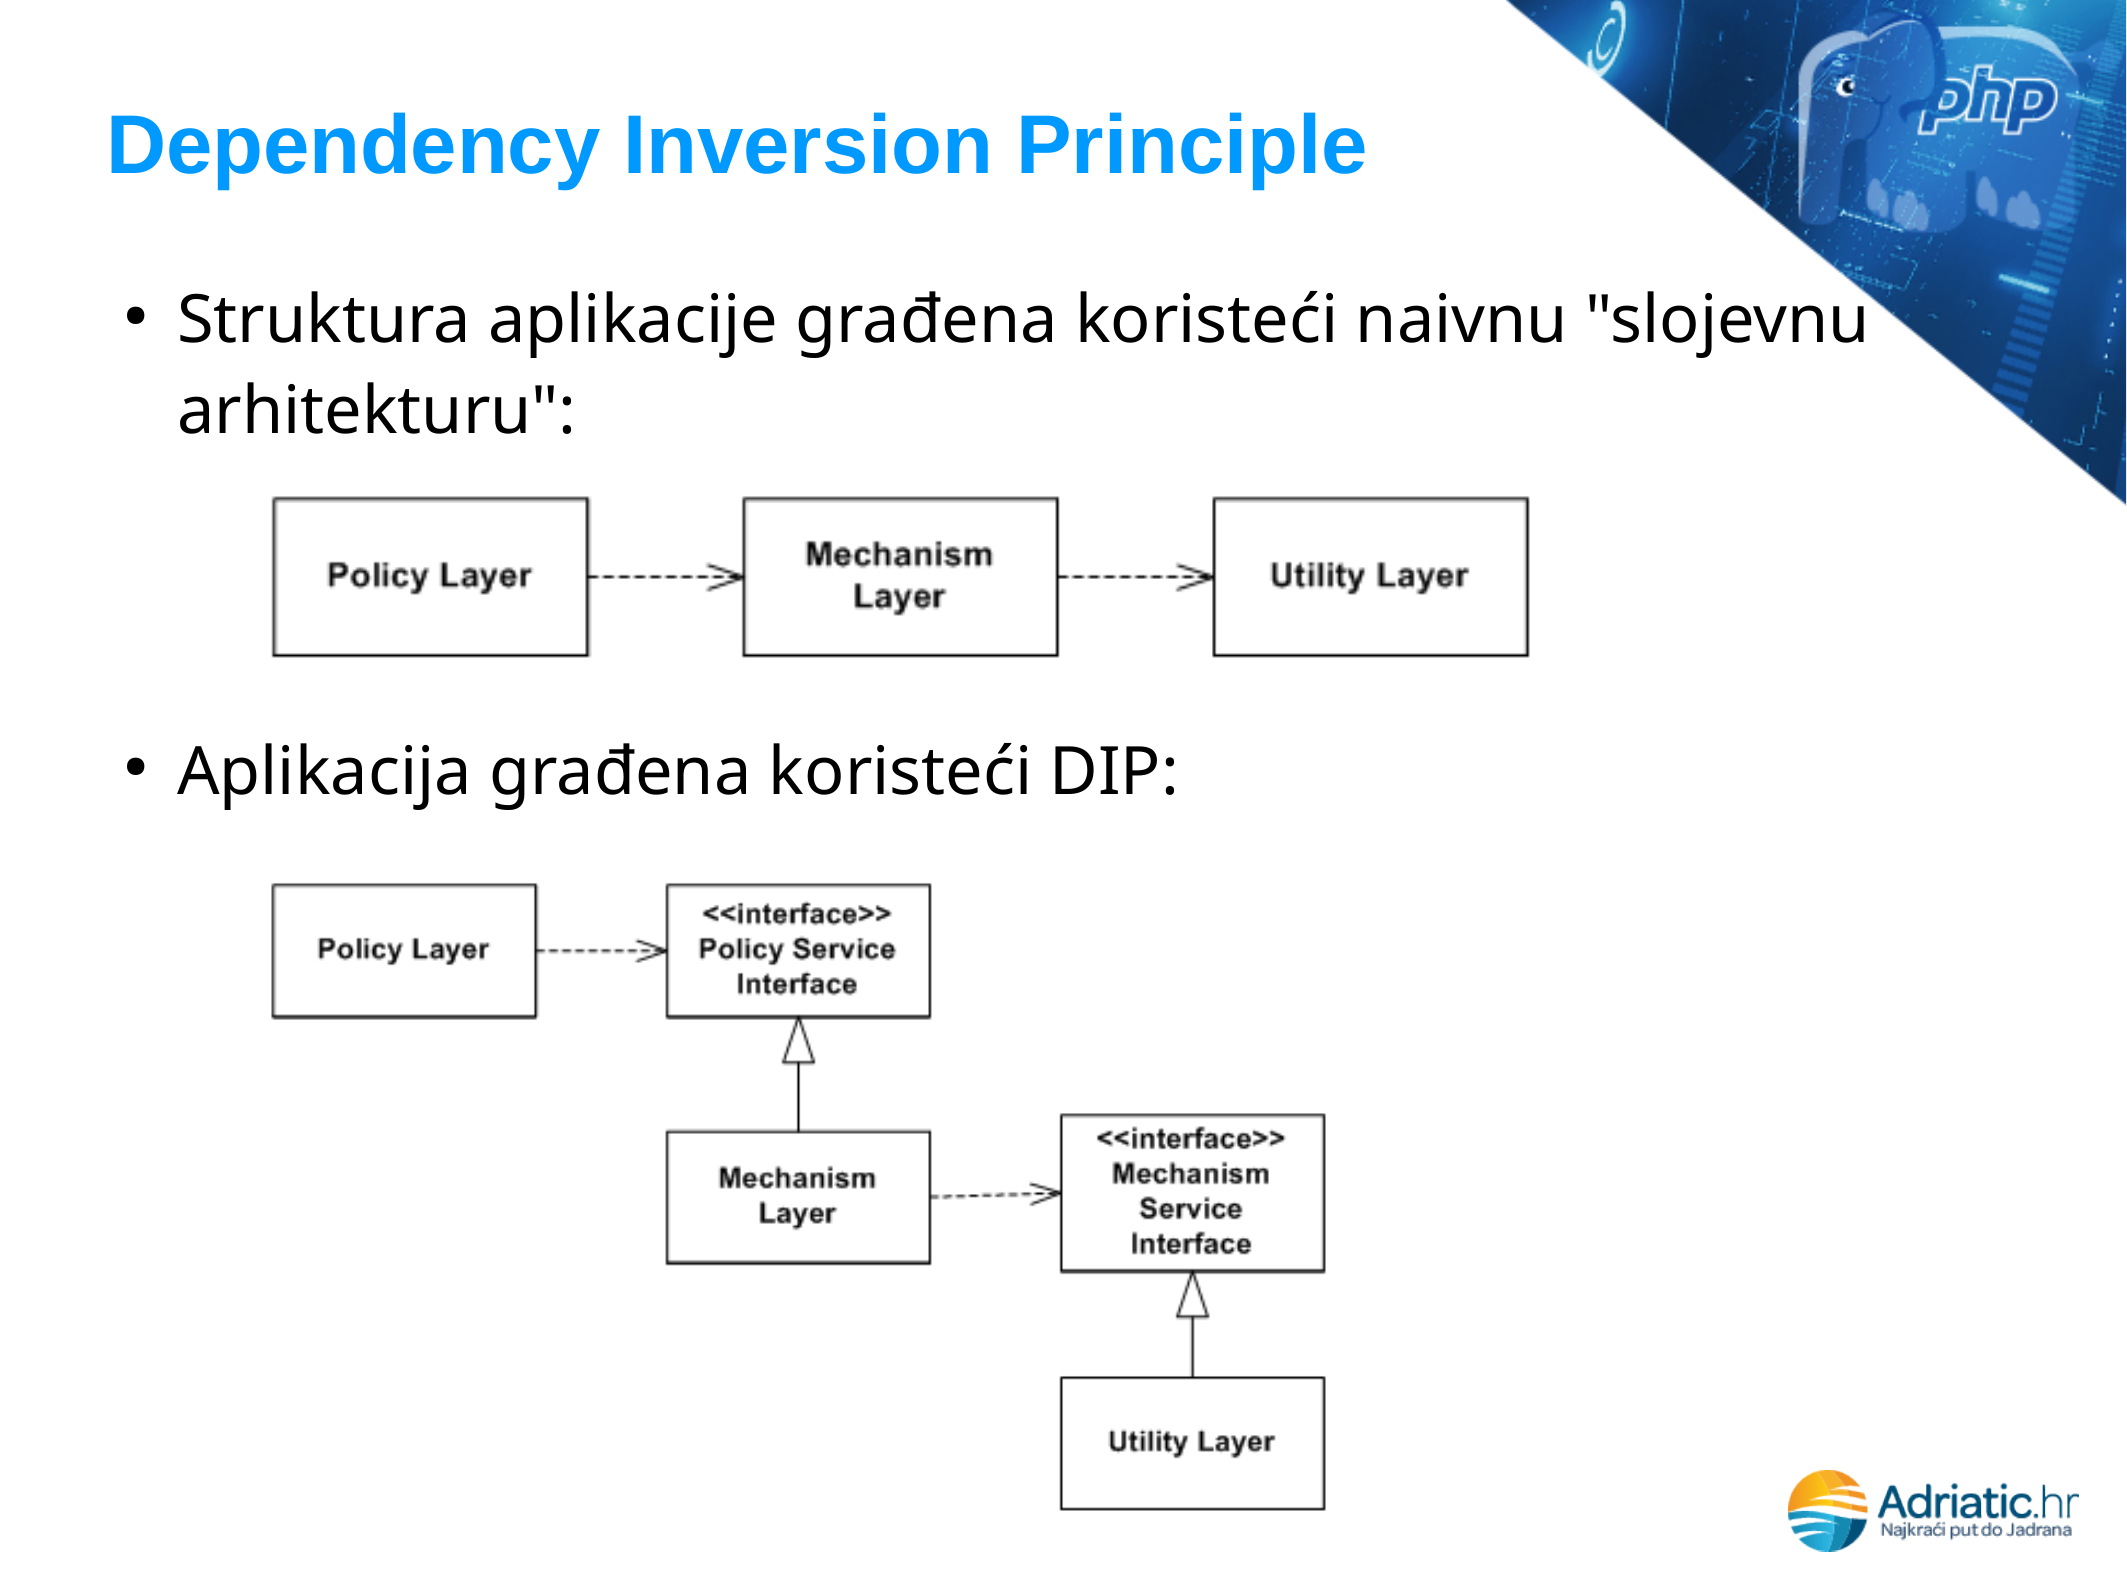

# Dependency Inversion Principle
Struktura aplikacije građena koristeći naivnu "slojevnu arhitekturu":
Aplikacija građena koristeći DIP: